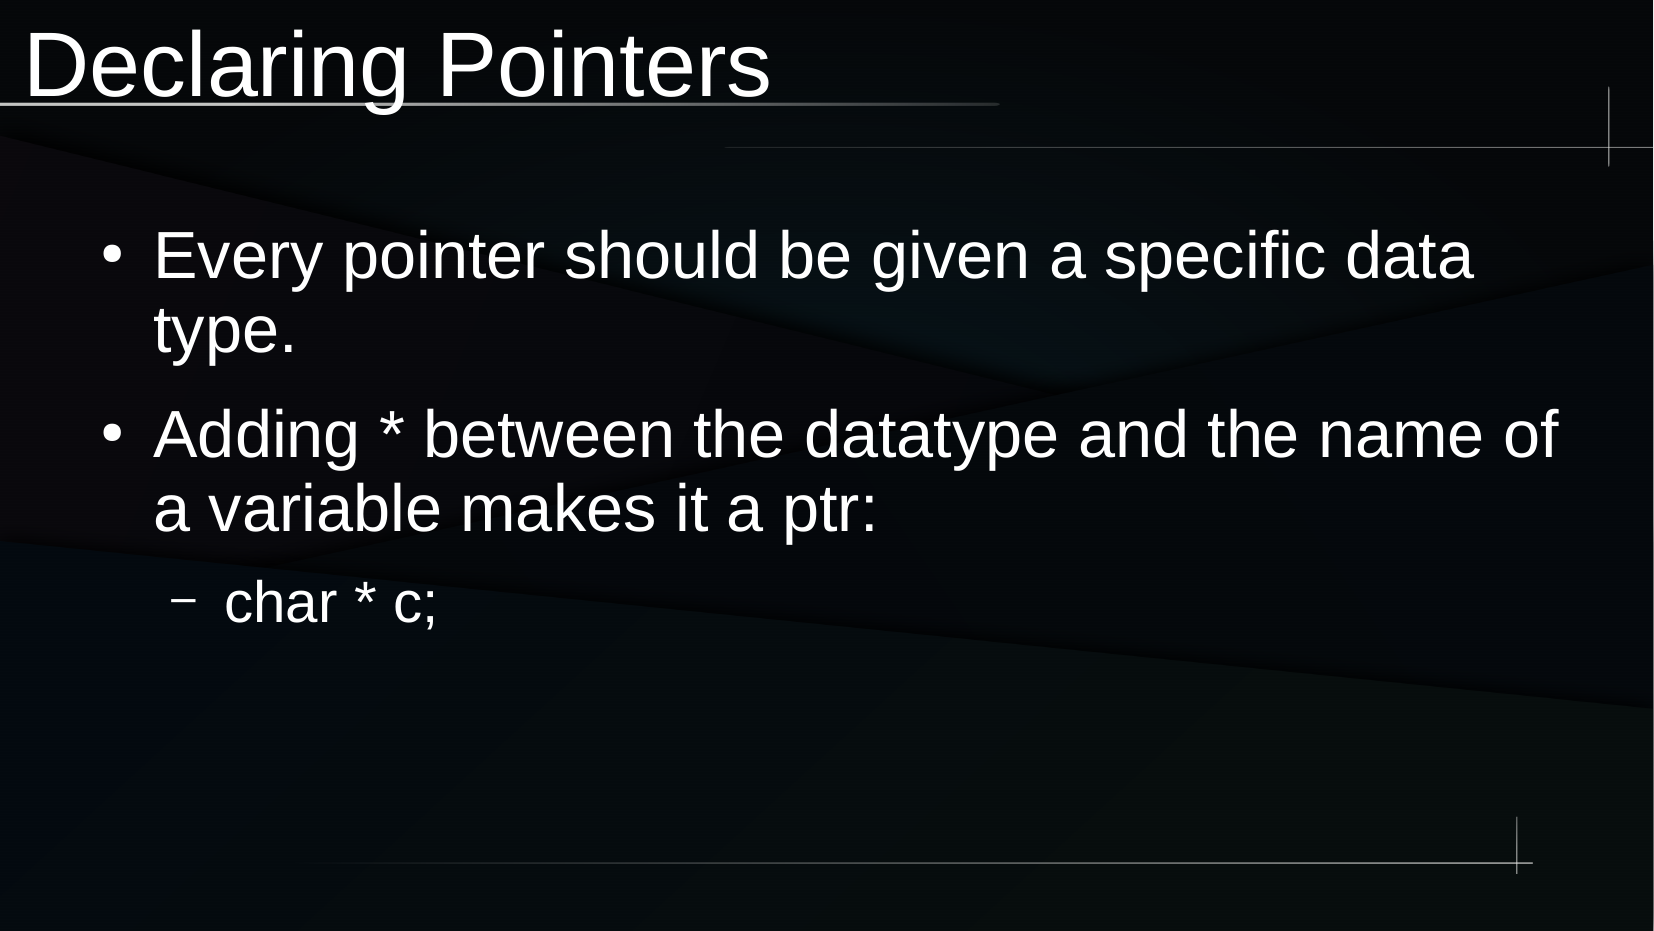

# Declaring Pointers
Every pointer should be given a specific data type.
Adding * between the datatype and the name of a variable makes it a ptr:
char * c;